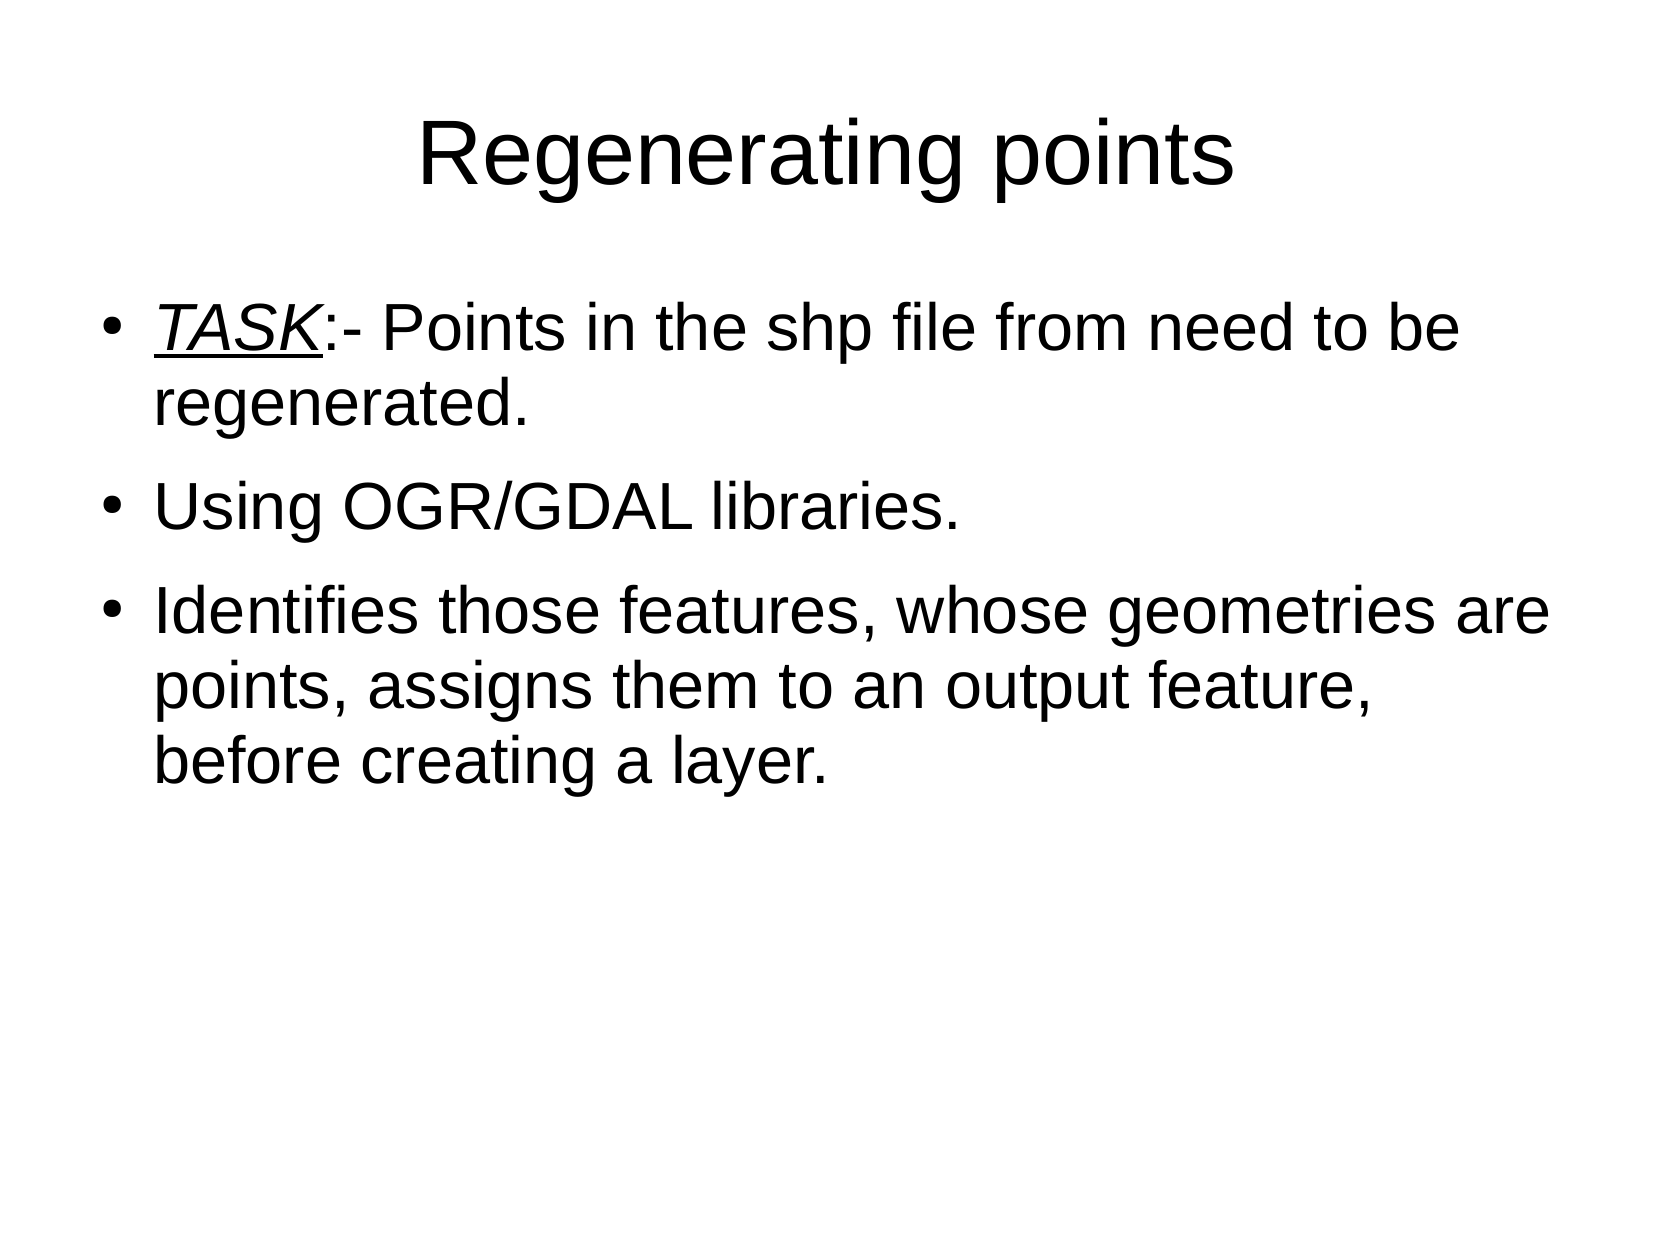

# Regenerating points
TASK:- Points in the shp file from need to be regenerated.
Using OGR/GDAL libraries.
Identifies those features, whose geometries are points, assigns them to an output feature, before creating a layer.